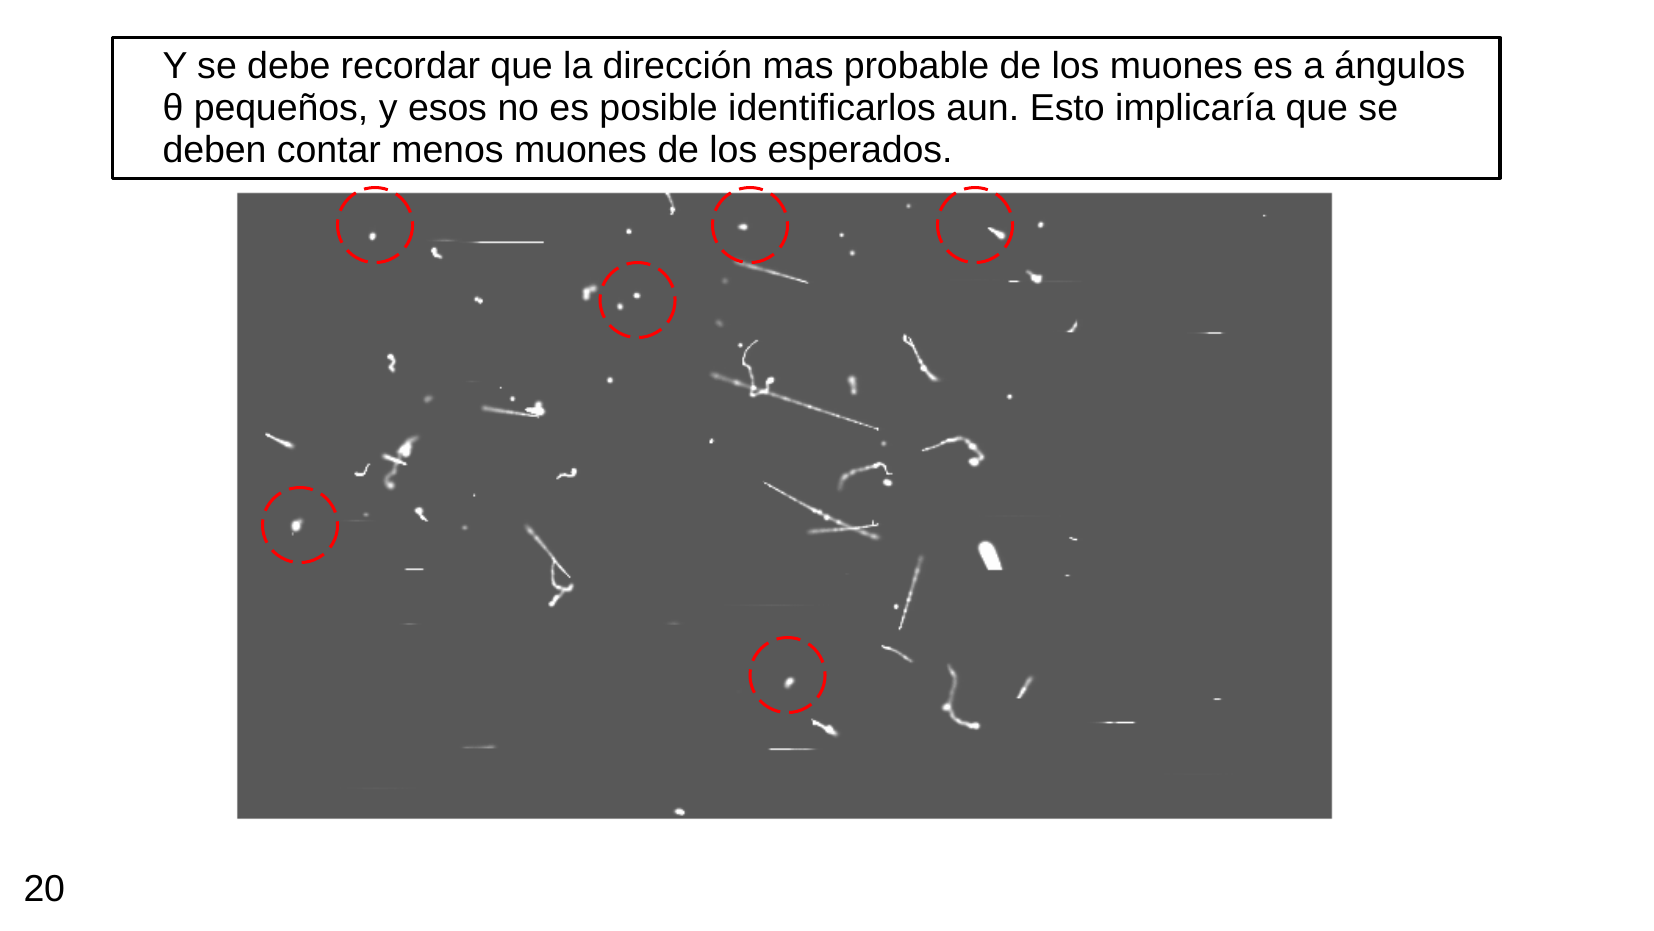

Y se debe recordar que la dirección mas probable de los muones es a ángulos θ pequeños, y esos no es posible identificarlos aun. Esto implicaría que se deben contar menos muones de los esperados.